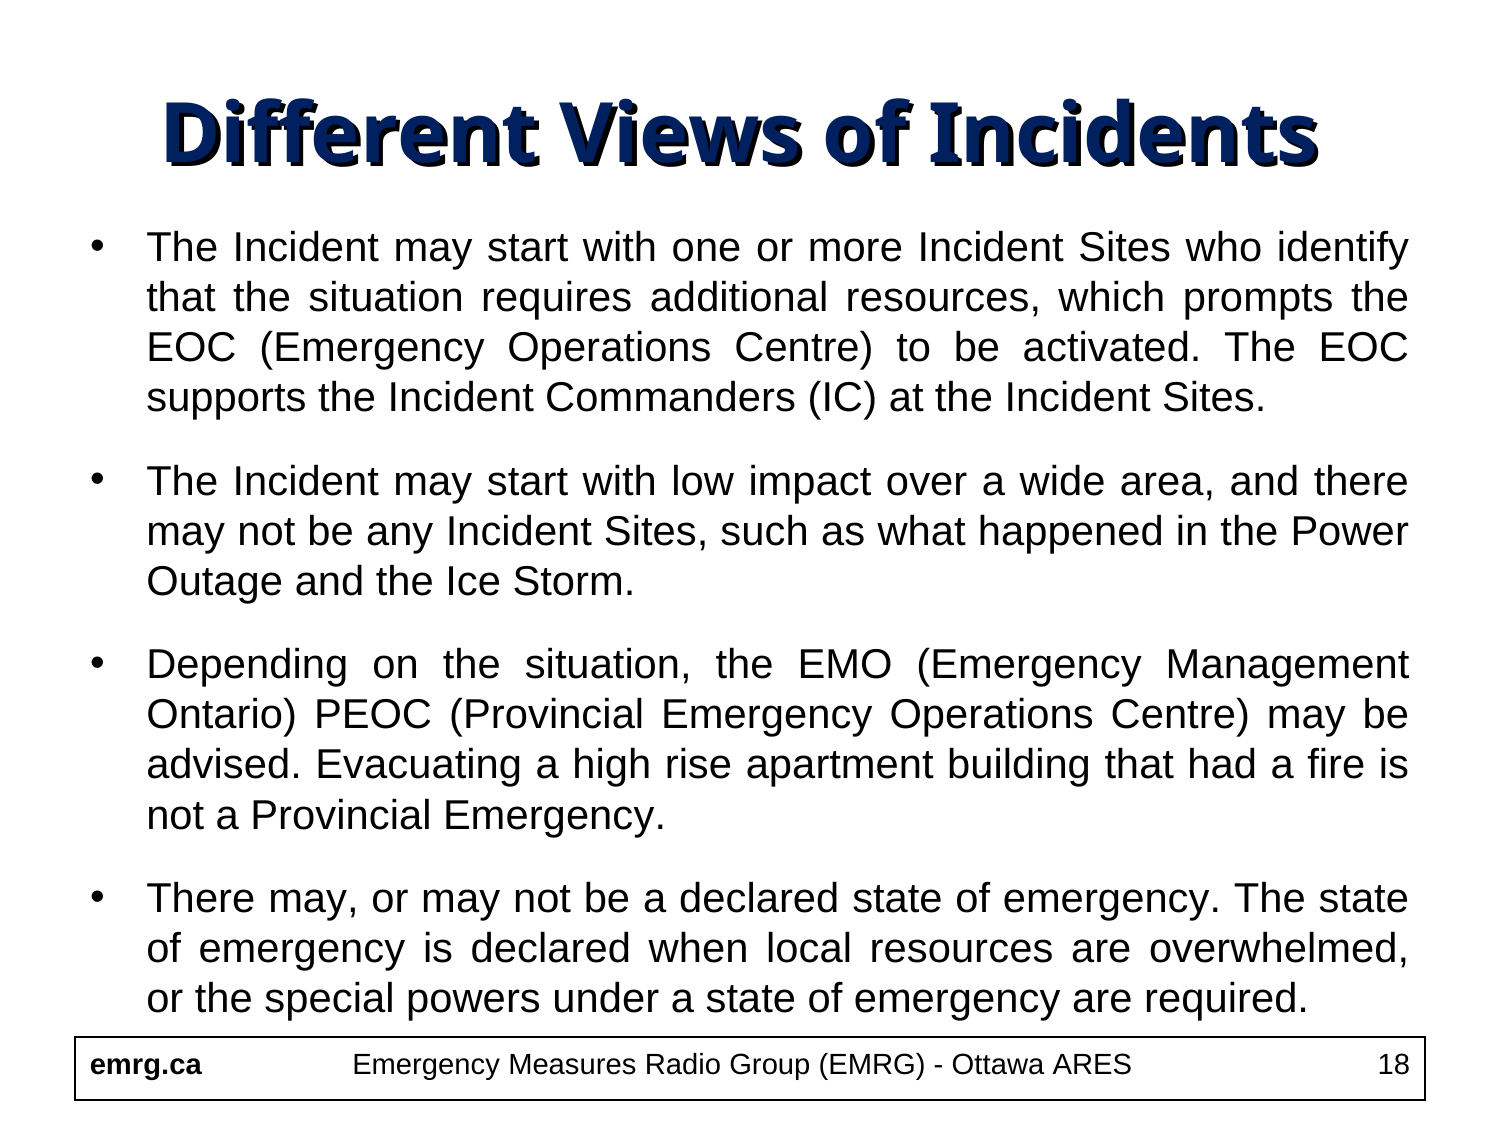

# Different Views of Incidents
The Incident may start with one or more Incident Sites who identify that the situation requires additional resources, which prompts the EOC (Emergency Operations Centre) to be activated. The EOC supports the Incident Commanders (IC) at the Incident Sites.
The Incident may start with low impact over a wide area, and there may not be any Incident Sites, such as what happened in the Power Outage and the Ice Storm.
Depending on the situation, the EMO (Emergency Management Ontario) PEOC (Provincial Emergency Operations Centre) may be advised. Evacuating a high rise apartment building that had a fire is not a Provincial Emergency.
There may, or may not be a declared state of emergency. The state of emergency is declared when local resources are overwhelmed, or the special powers under a state of emergency are required.
Emergency Measures Radio Group (EMRG) - Ottawa ARES
18